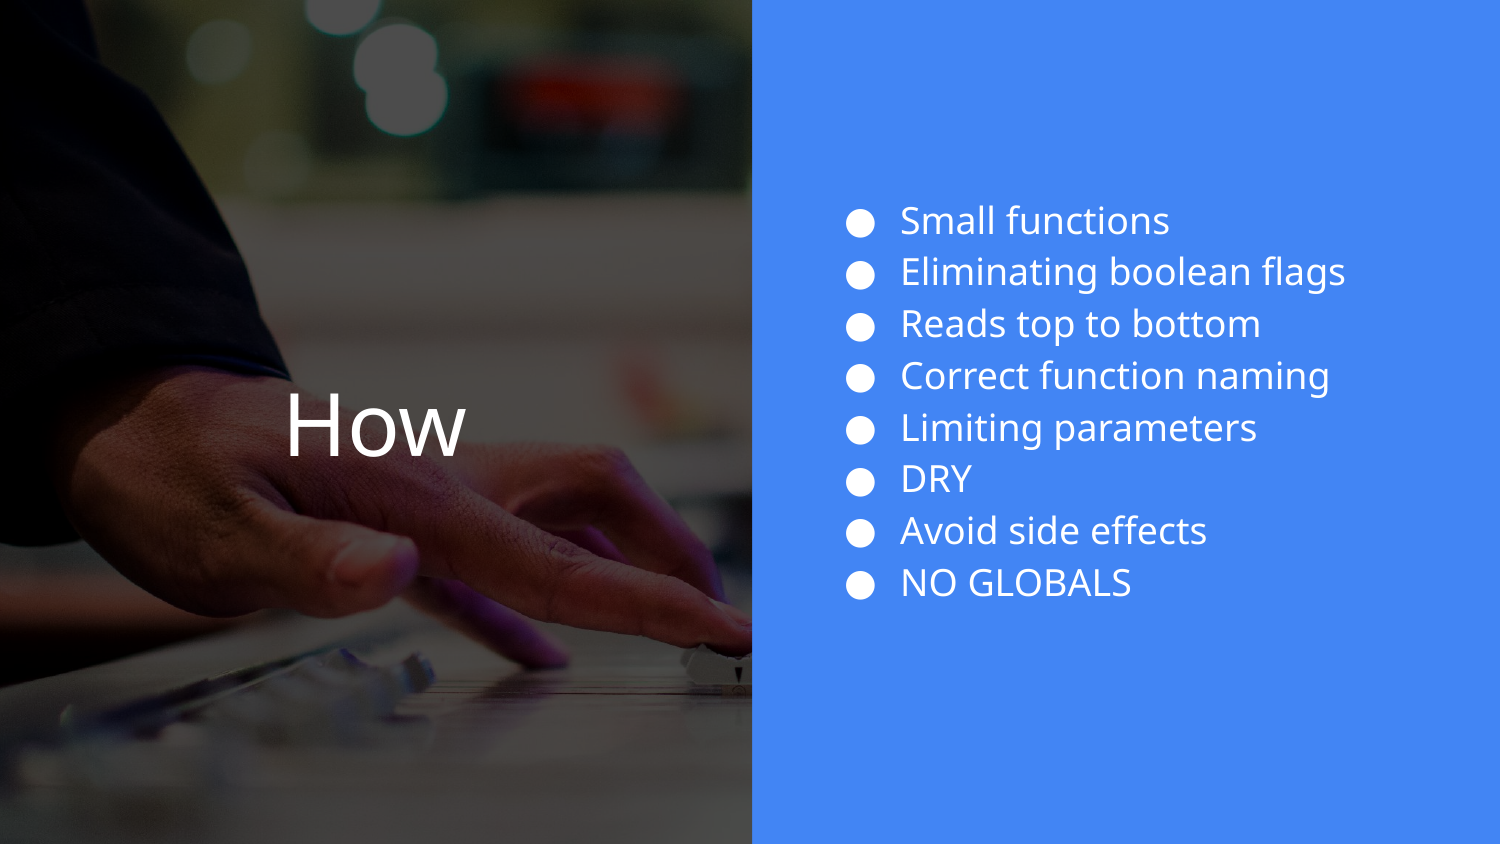

Small functions
Eliminating boolean flags
Reads top to bottom
Correct function naming
Limiting parameters
DRY
Avoid side effects
NO GLOBALS
# How